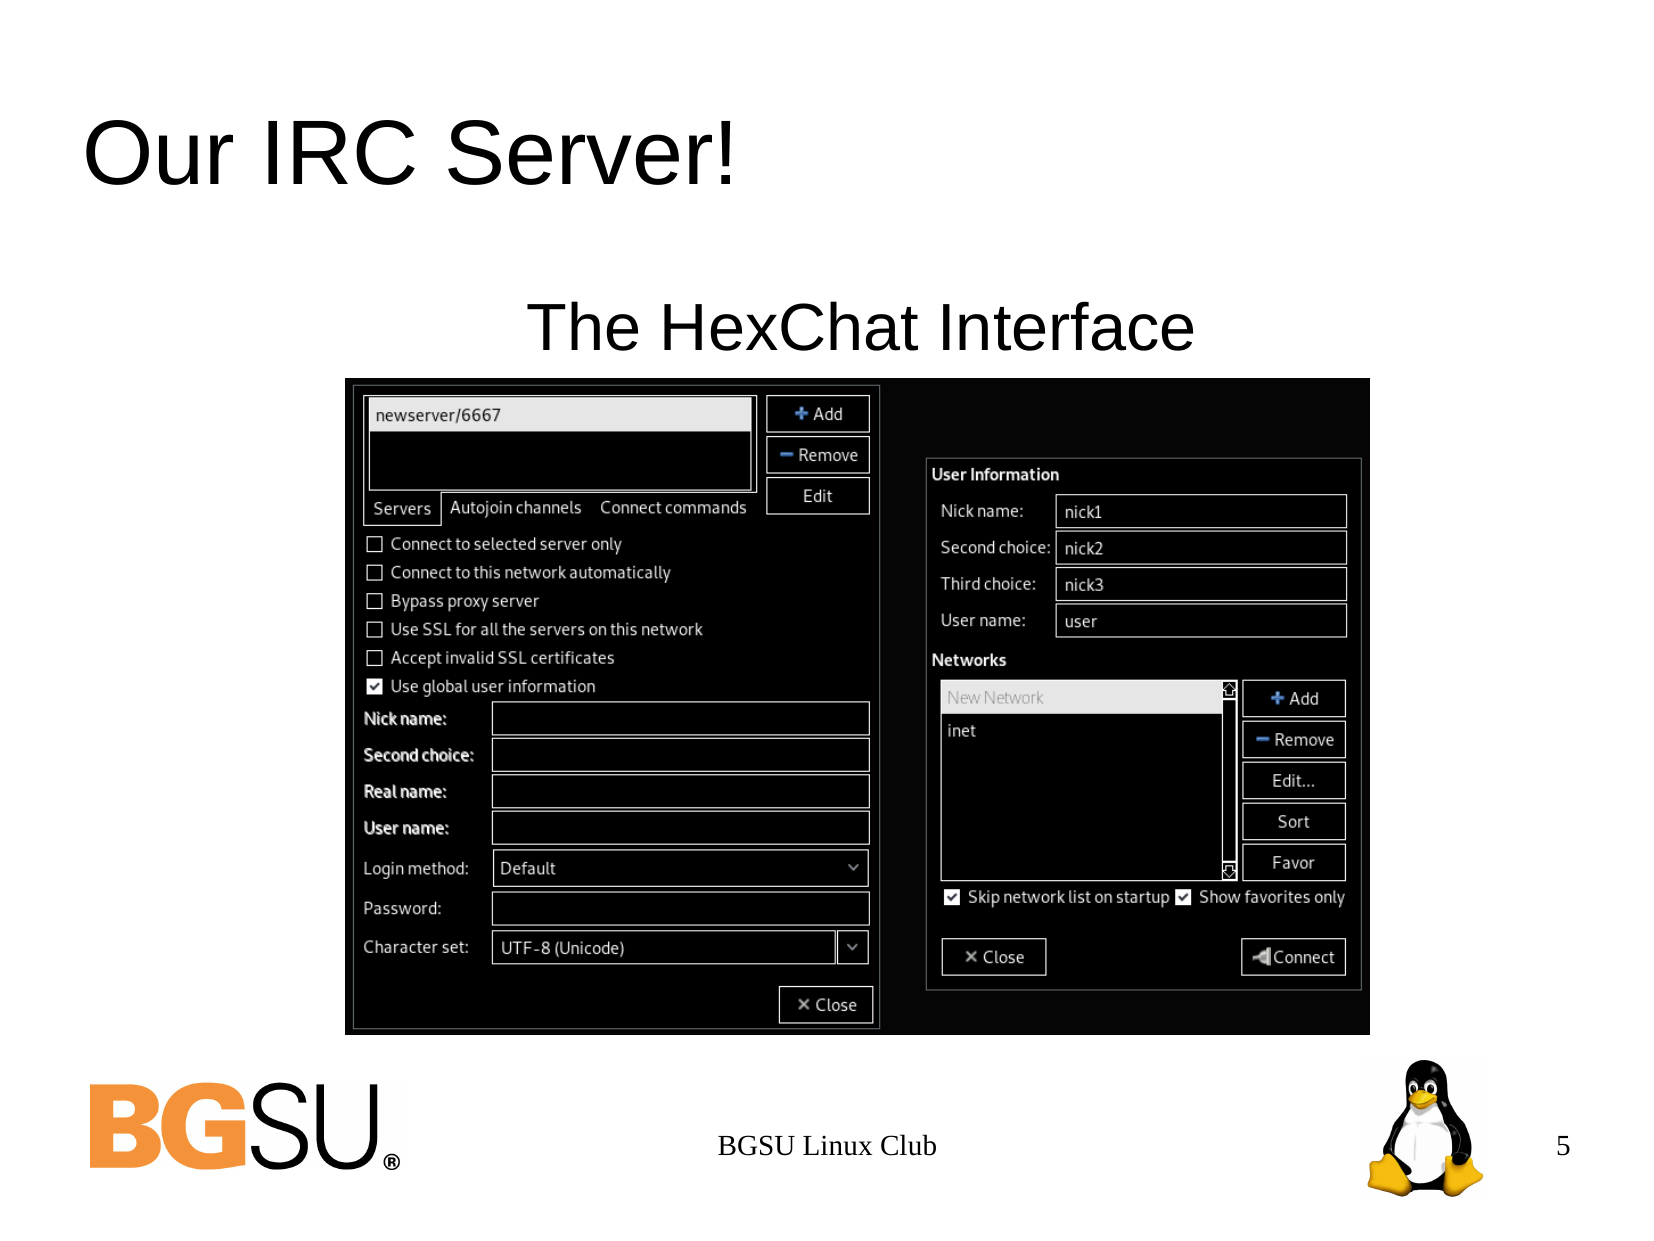

# Our IRC Server!
The HexChat Interface
BGSU Linux Club
5